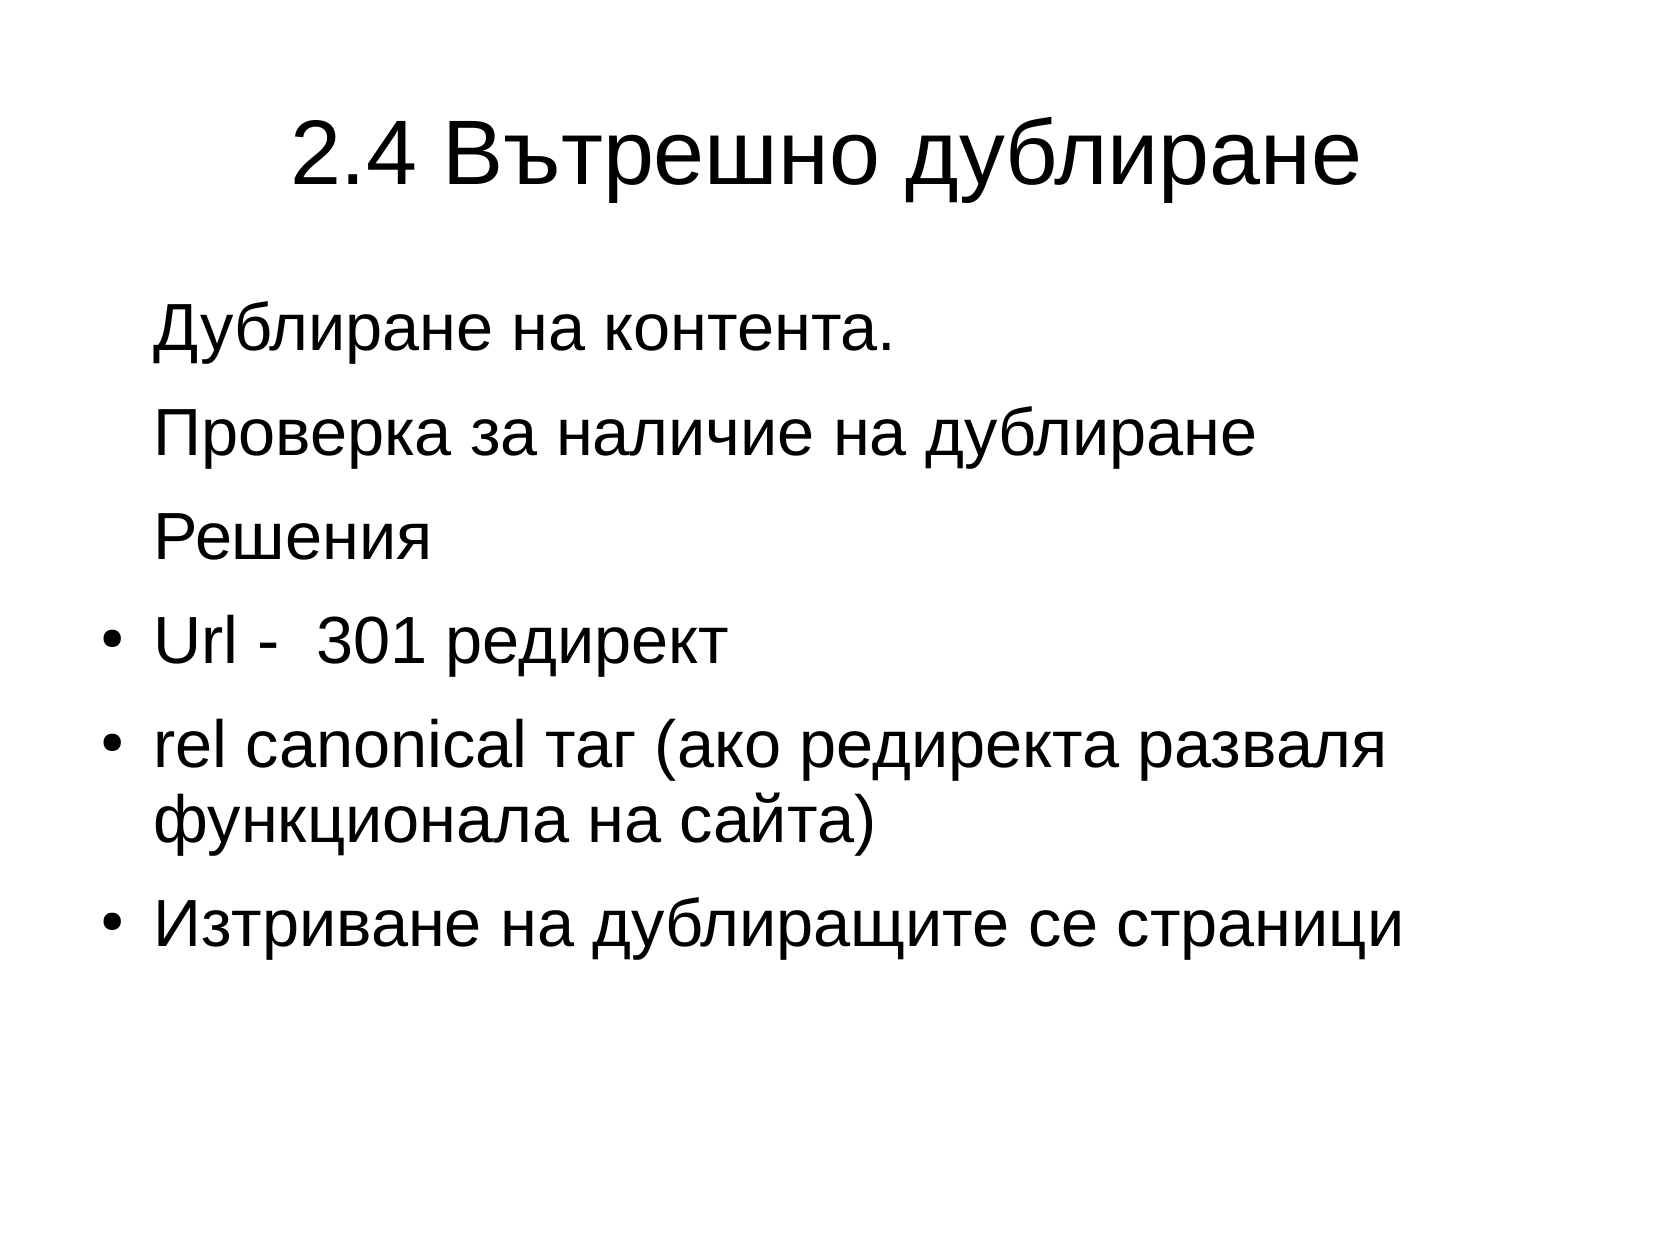

# 2.4 Вътрешно дублиране
Дублиране на контента.
Проверка за наличие на дублиране
Решения
Url - 301 редирект
rel canonical таг (ако редиректа разваля функционала на сайта)
Изтриване на дублиращите се страници